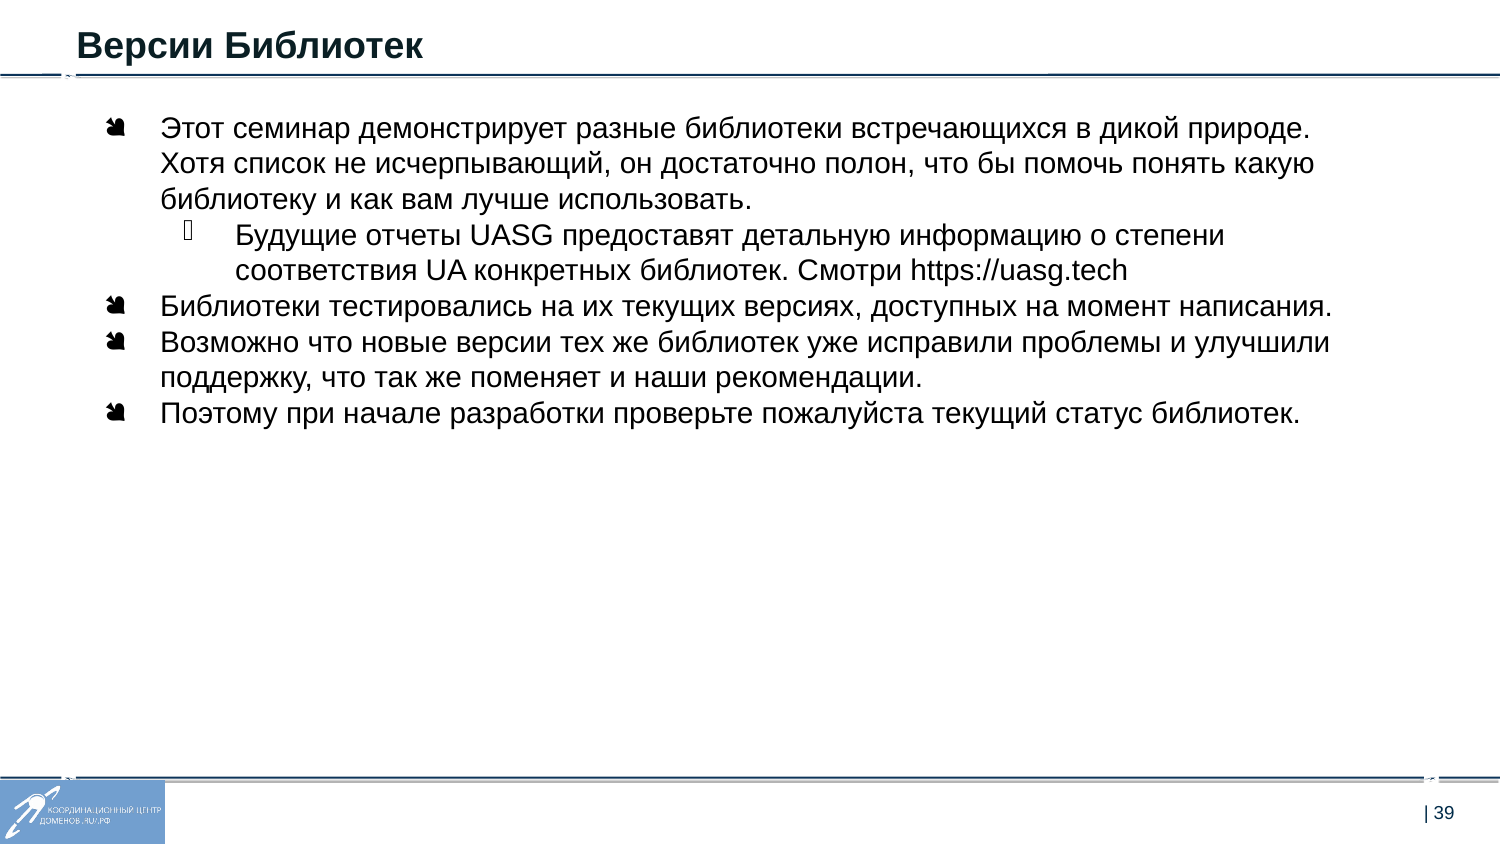

# Версии Библиотек
Этот семинар демонстрирует разные библиотеки встречающихся в дикой природе. Хотя список не исчерпывающий, он достаточно полон, что бы помочь понять какую библиотеку и как вам лучше использовать.
Будущие отчеты UASG предоставят детальную информацию о степени соответствия UA конкретных библиотек. Смотри https://uasg.tech
Библиотеки тестировались на их текущих версиях, доступных на момент написания.
Возможно что новые версии тех же библиотек уже исправили проблемы и улучшили поддержку, что так же поменяет и наши рекомендации.
Поэтому при начале разработки проверьте пожалуйста текущий статус библиотек.